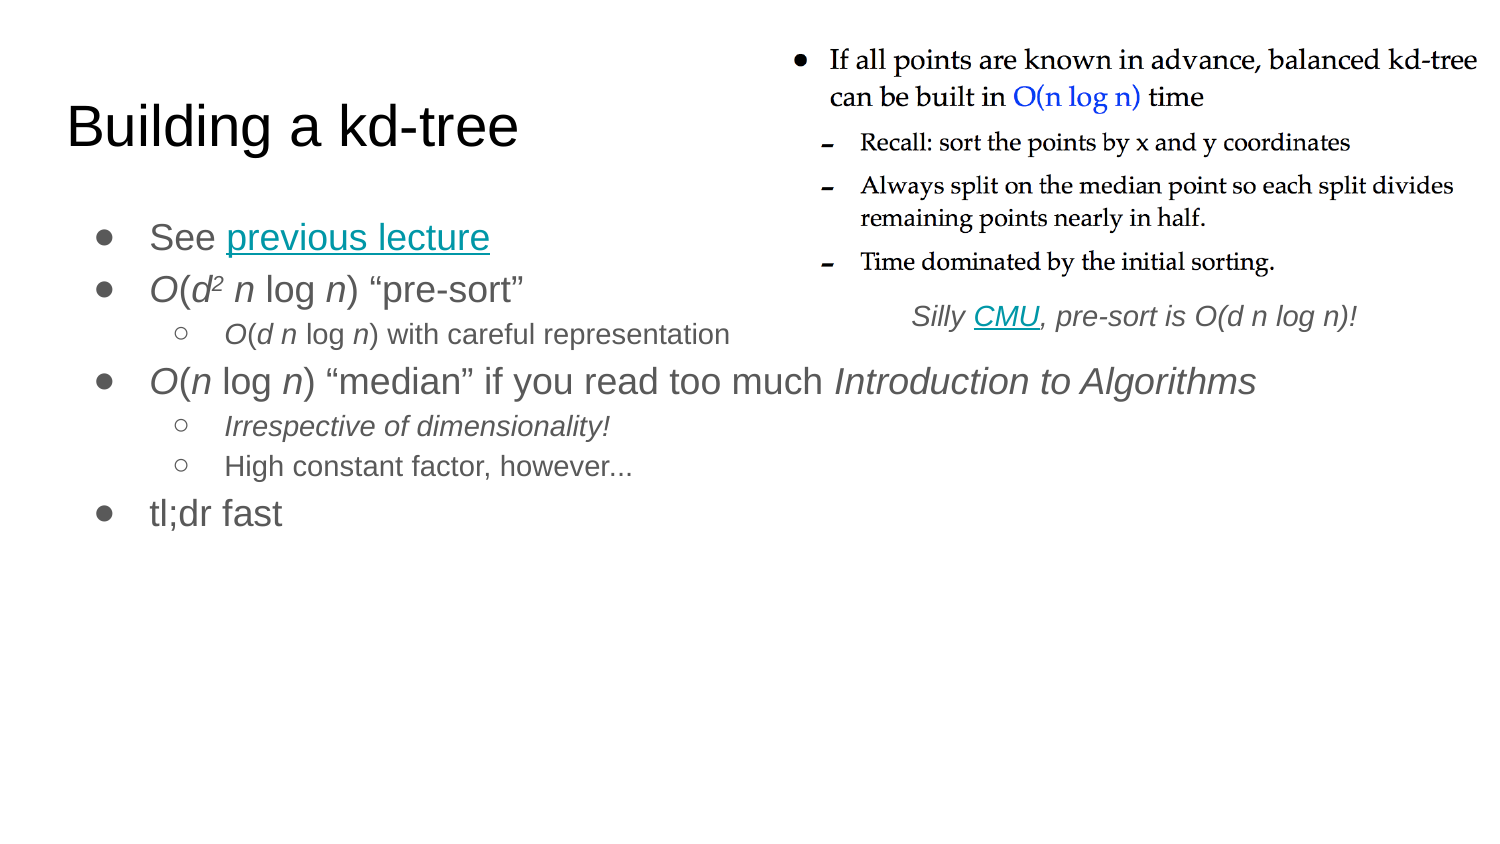

# Building a kd-tree
See previous lecture
O(d2 n log n) “pre-sort”
O(d n log n) with careful representation
O(n log n) “median” if you read too much Introduction to Algorithms
Irrespective of dimensionality!
High constant factor, however...
tl;dr fast
Silly CMU, pre-sort is O(d n log n)!